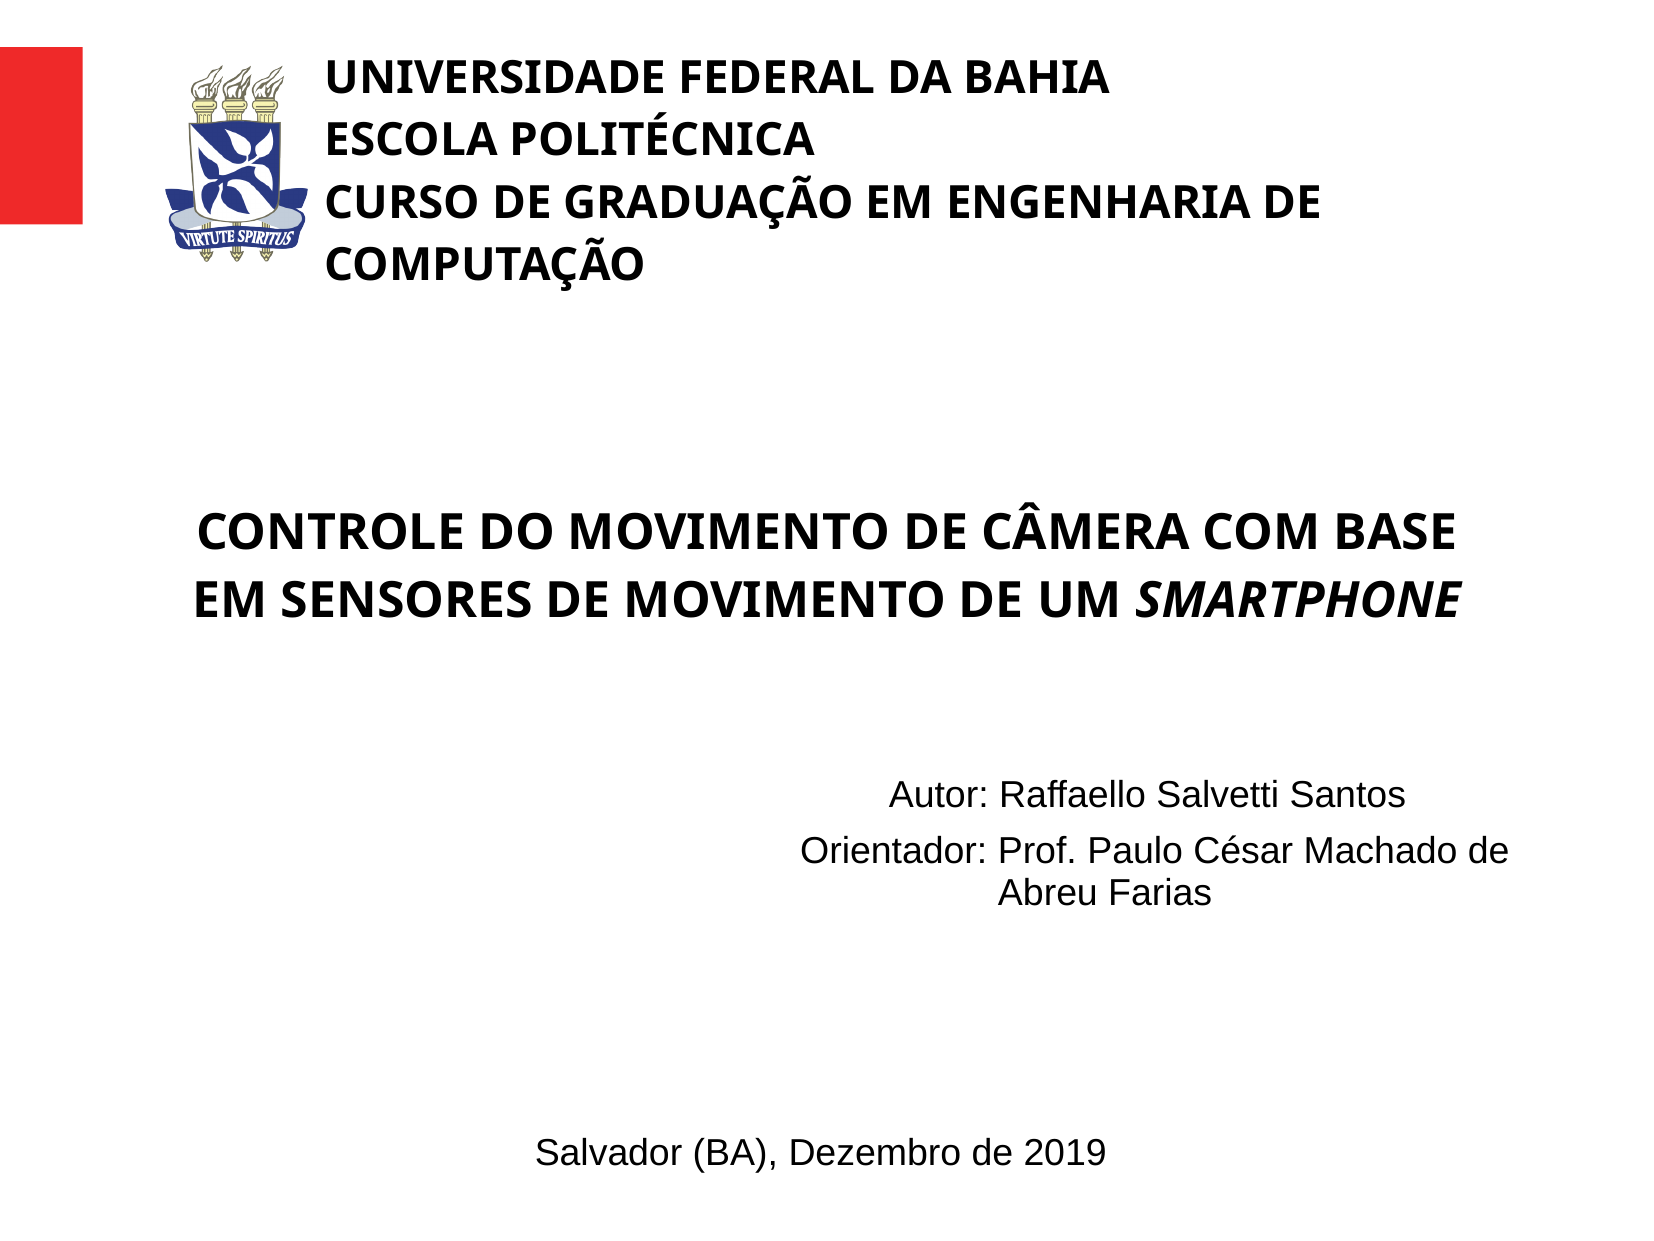

# UNIVERSIDADE FEDERAL DA BAHIA ESCOLA POLITÉCNICA CURSO DE GRADUAÇÃO EM ENGENHARIA DE COMPUTAÇÃO
CONTROLE DO MOVIMENTO DE CÂMERA COM BASE
EM SENSORES DE MOVIMENTO DE UM SMARTPHONE
Autor: Raffaello Salvetti Santos
Orientador: Prof. Paulo César Machado de 			 Abreu Farias
Salvador (BA), Dezembro de 2019